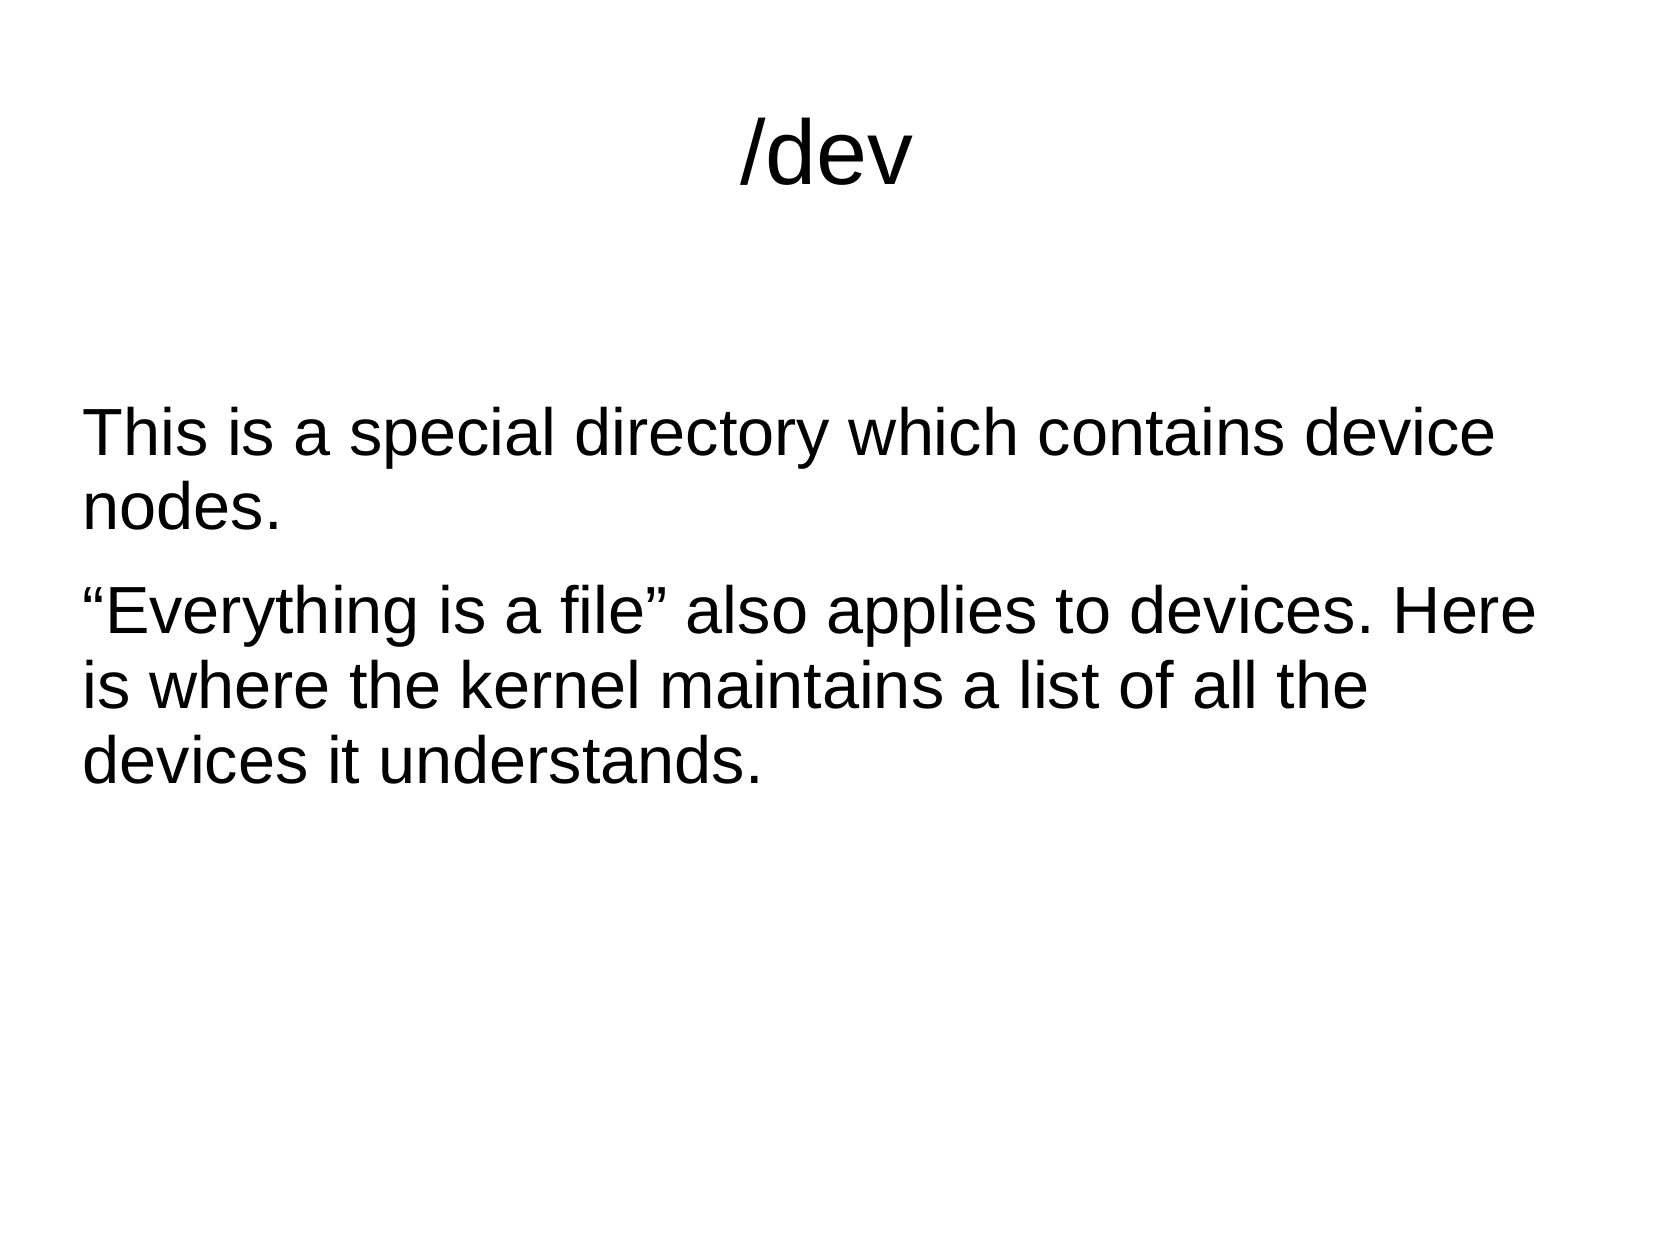

# /dev
This is a special directory which contains device nodes.
“Everything is a file” also applies to devices. Here is where the kernel maintains a list of all the devices it understands.